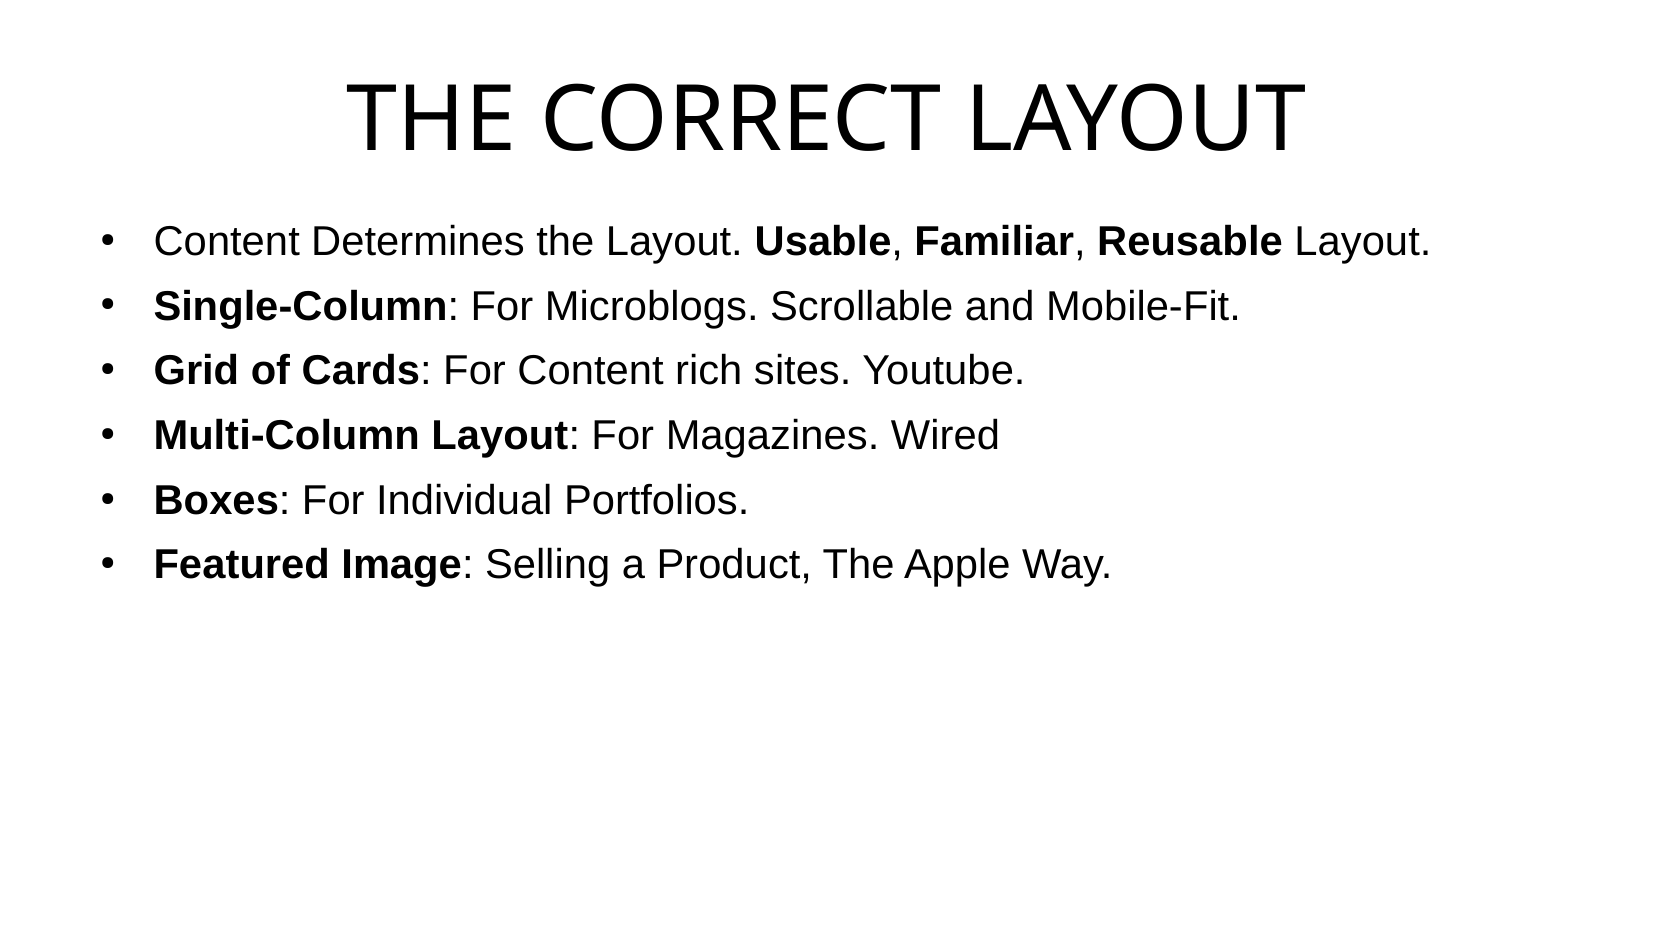

# THE CORRECT LAYOUT
Content Determines the Layout. Usable, Familiar, Reusable Layout.
Single-Column: For Microblogs. Scrollable and Mobile-Fit.
Grid of Cards: For Content rich sites. Youtube.
Multi-Column Layout: For Magazines. Wired
Boxes: For Individual Portfolios.
Featured Image: Selling a Product, The Apple Way.